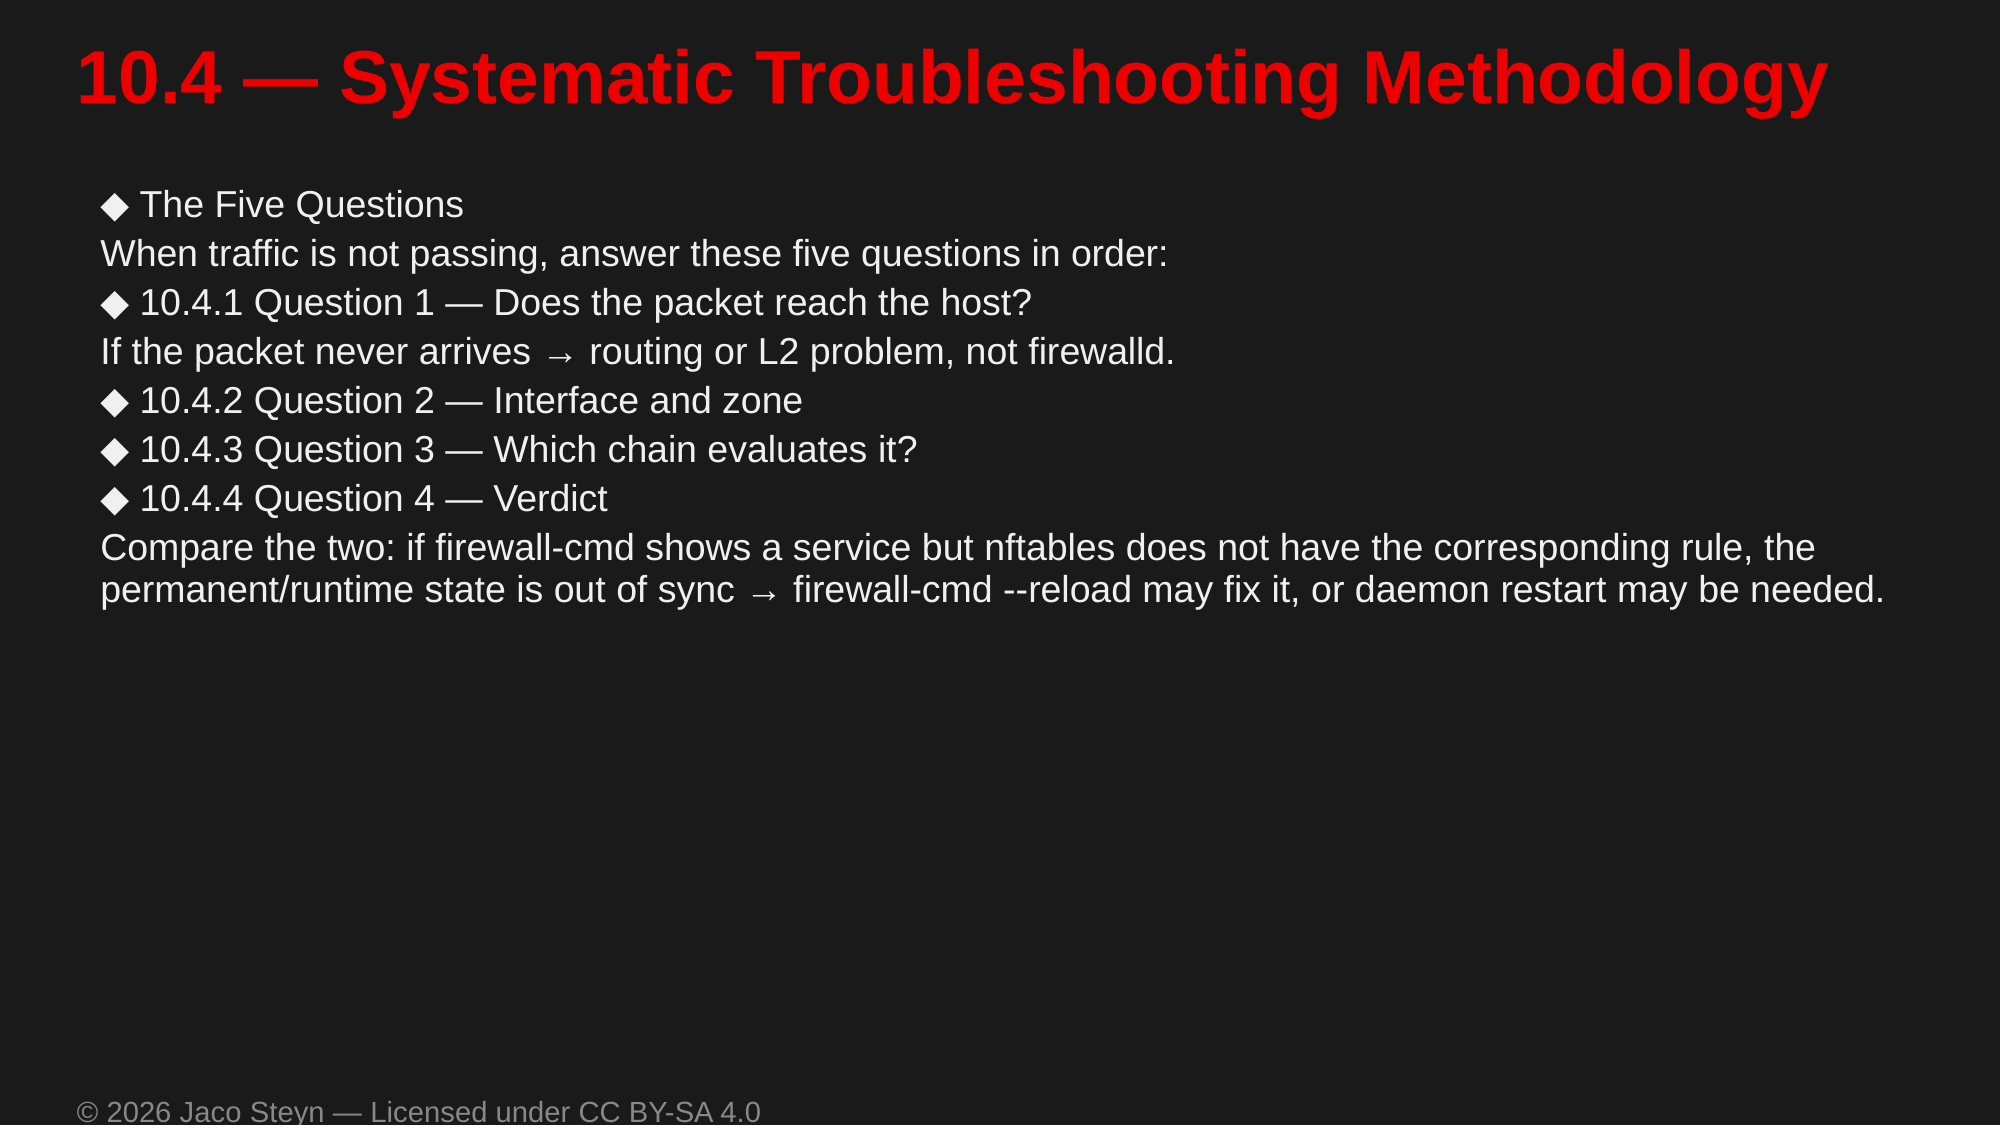

10.4 — Systematic Troubleshooting Methodology
◆ The Five Questions
When traffic is not passing, answer these five questions in order:
◆ 10.4.1 Question 1 — Does the packet reach the host?
If the packet never arrives → routing or L2 problem, not firewalld.
◆ 10.4.2 Question 2 — Interface and zone
◆ 10.4.3 Question 3 — Which chain evaluates it?
◆ 10.4.4 Question 4 — Verdict
Compare the two: if firewall-cmd shows a service but nftables does not have the corresponding rule, the permanent/runtime state is out of sync → firewall-cmd --reload may fix it, or daemon restart may be needed.
© 2026 Jaco Steyn — Licensed under CC BY-SA 4.0